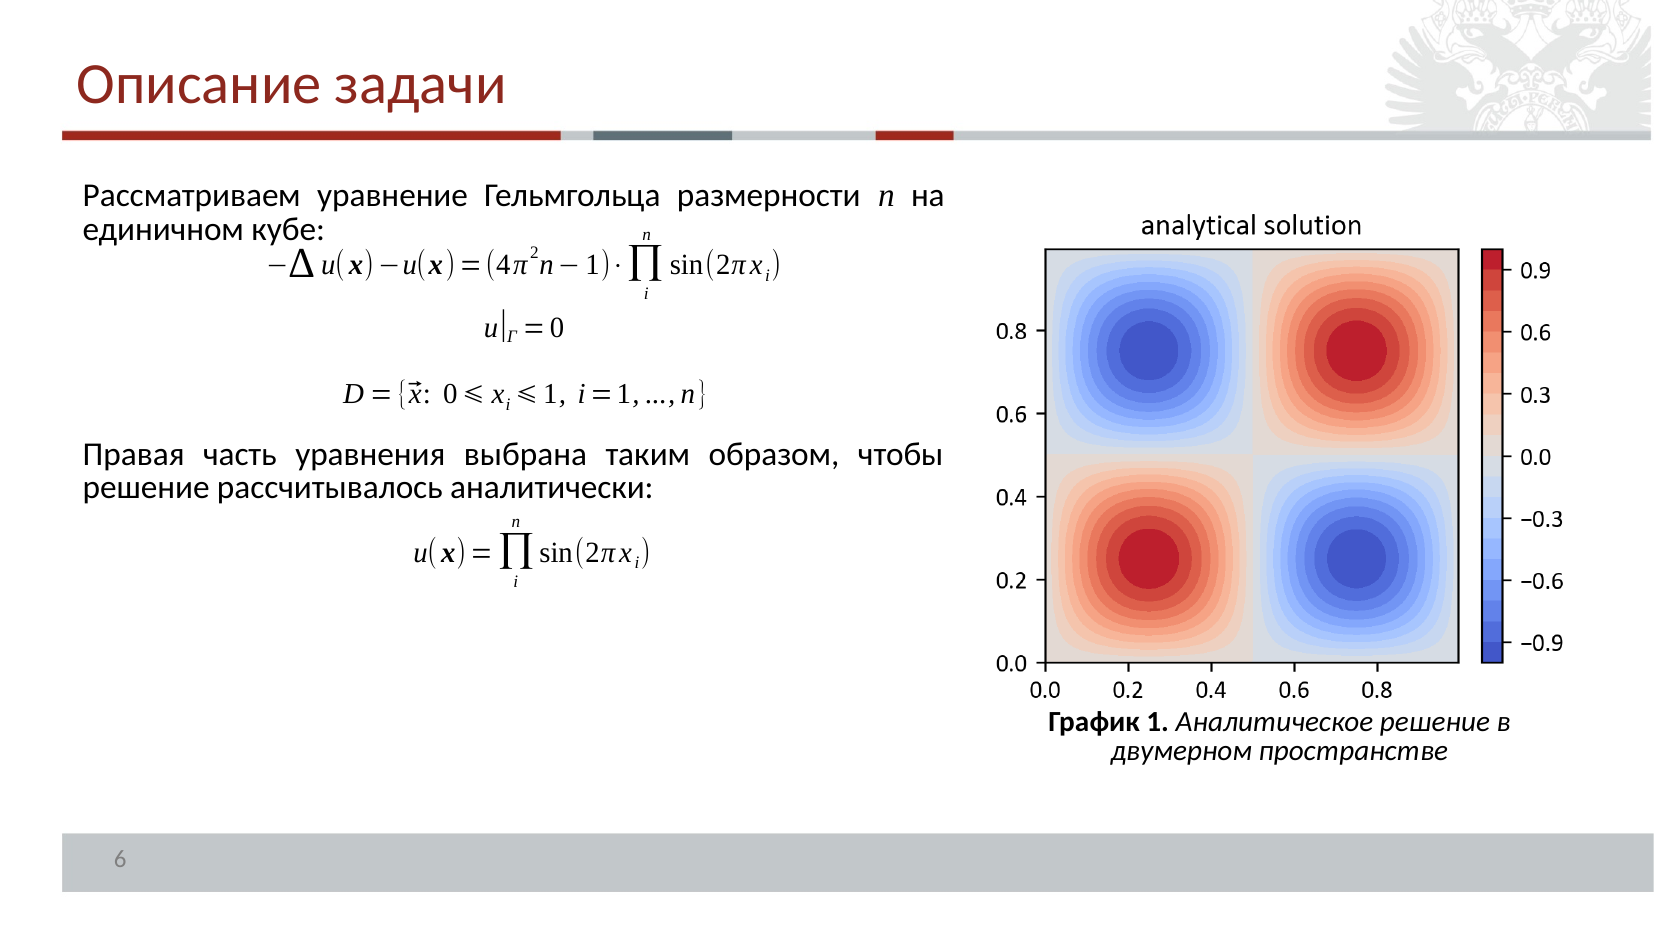

# Описание задачи
Рассматриваем уравнение Гельмгольца размерности n на единичном кубе:
Правая часть уравнения выбрана таким образом, чтобы решение рассчитывалось аналитически:
График 1. Аналитическое решение в двумерном пространстве
6